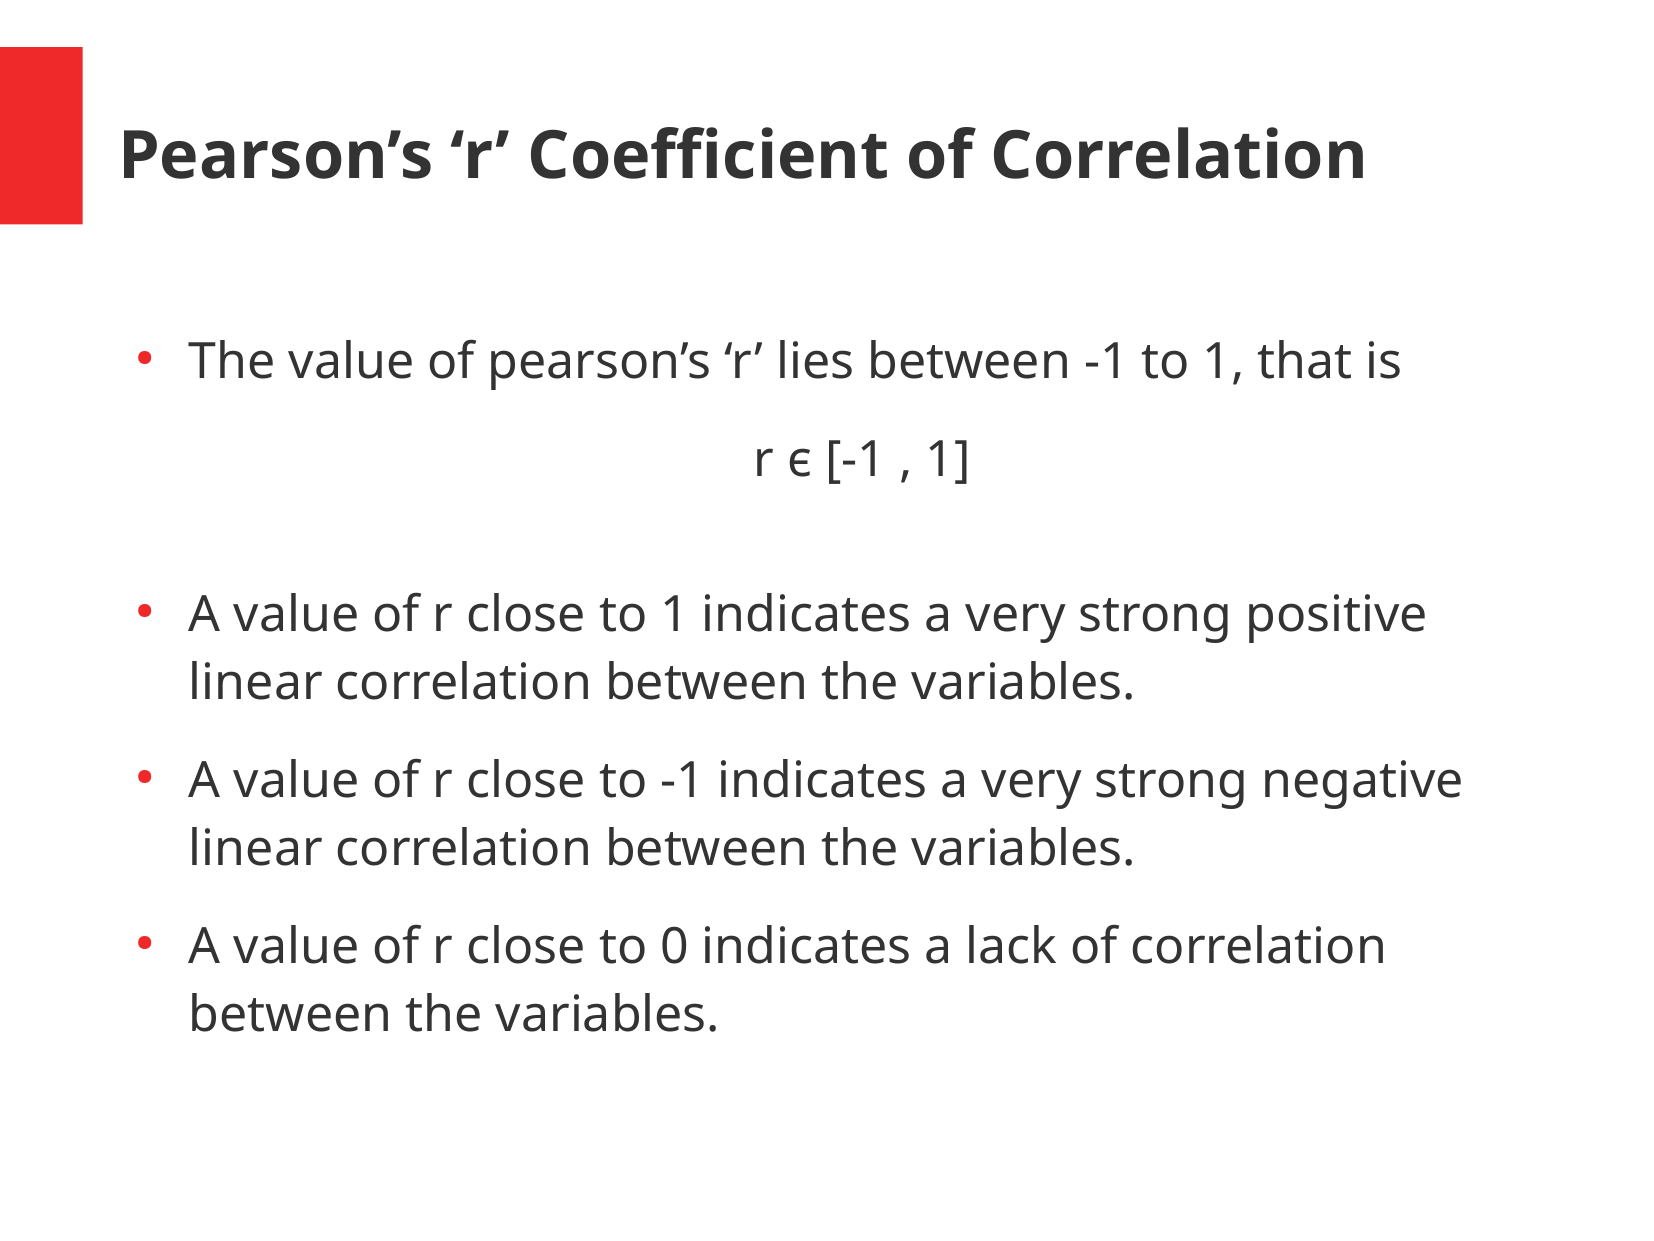

# Pearson’s ‘r’ Coefficient of Correlation
The value of pearson’s ‘r’ lies between -1 to 1, that is
r ϵ [-1 , 1]
A value of r close to 1 indicates a very strong positive linear correlation between the variables.
A value of r close to -1 indicates a very strong negative linear correlation between the variables.
A value of r close to 0 indicates a lack of correlation between the variables.